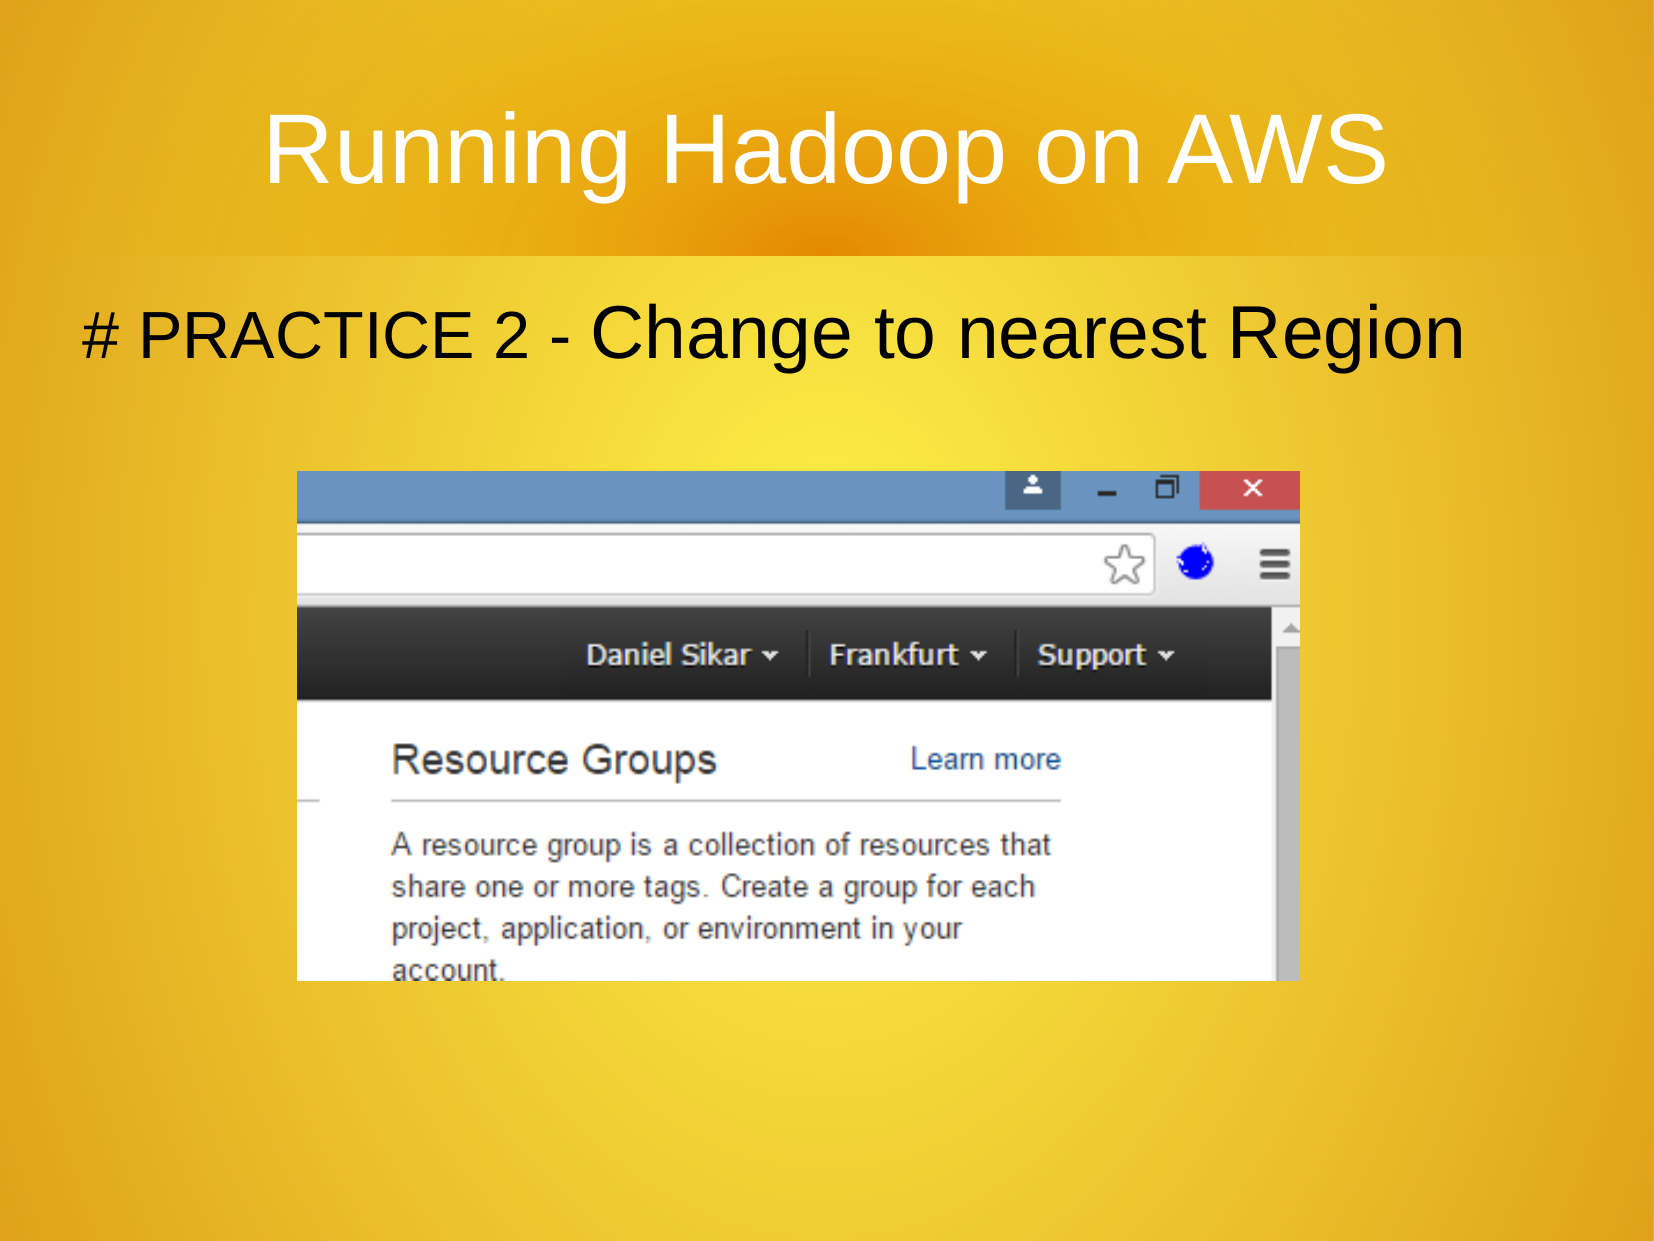

# Running Hadoop on AWS
# PRACTICE 2 - Change to nearest Region